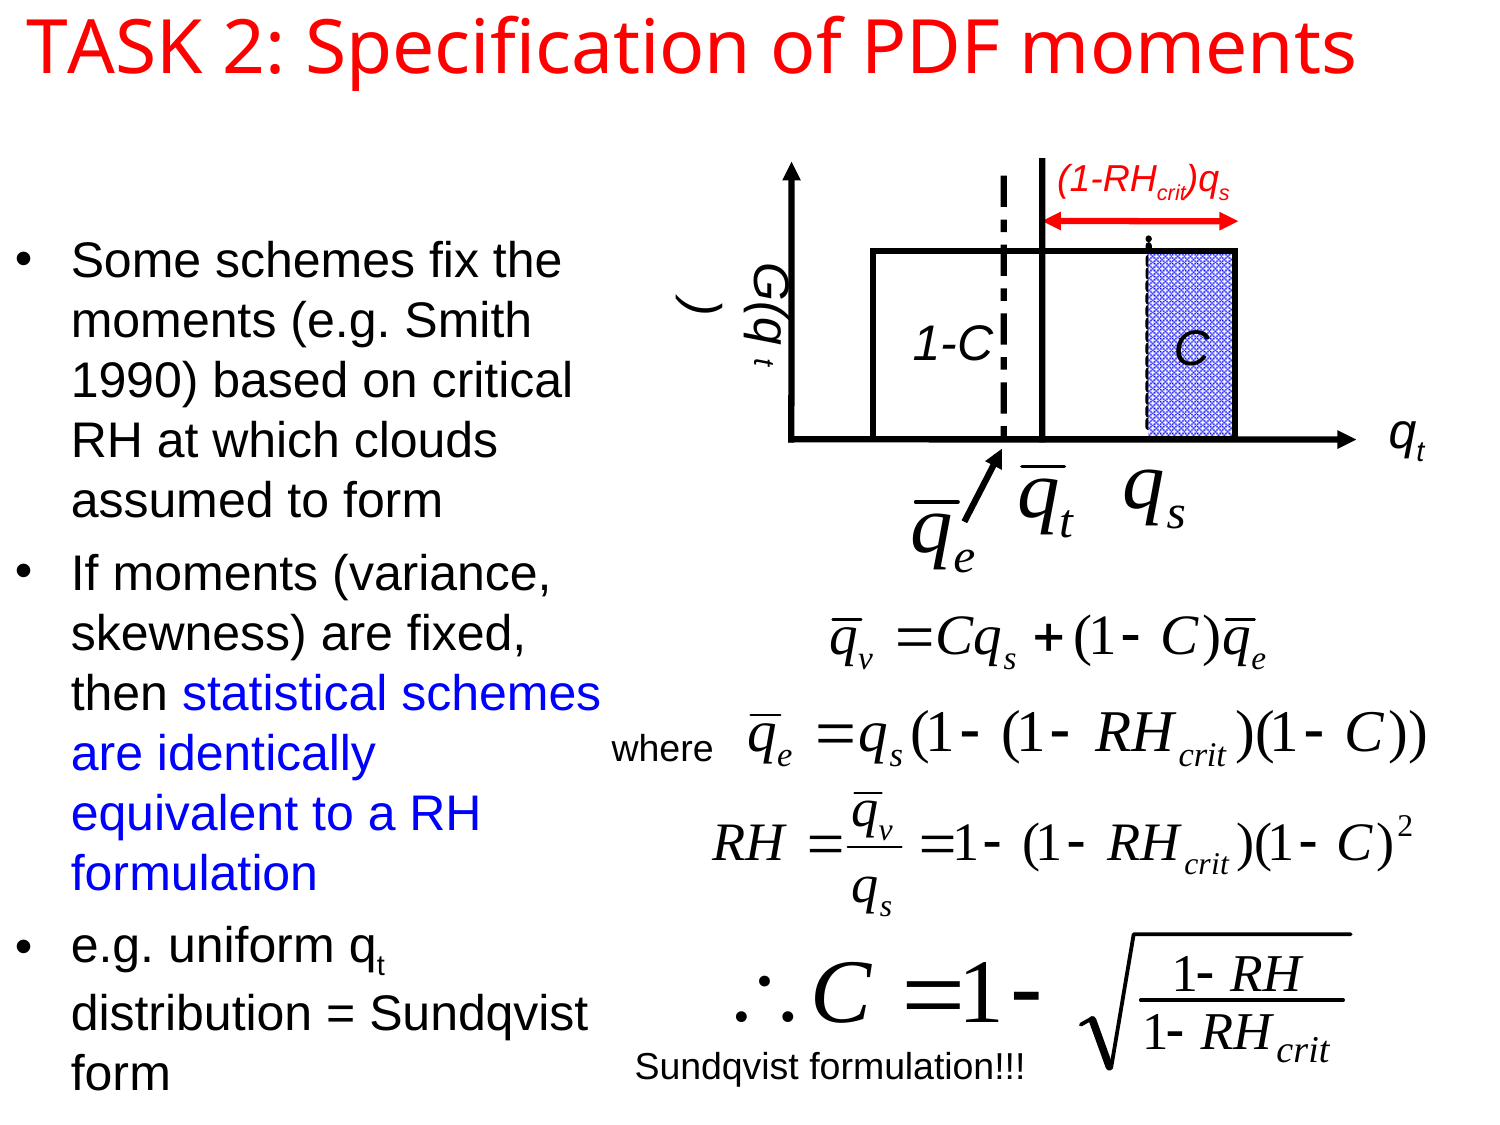

# TASK 2: Specification of PDF moments
(1-RHcrit)qs
G(qt)‏
qt
C
1-C
Some schemes fix the moments (e.g. Smith 1990) based on critical RH at which clouds assumed to form
If moments (variance, skewness) are fixed, then statistical schemes are identically equivalent to a RH formulation
e.g. uniform qt distribution = Sundqvist form
where
Sundqvist formulation!!!